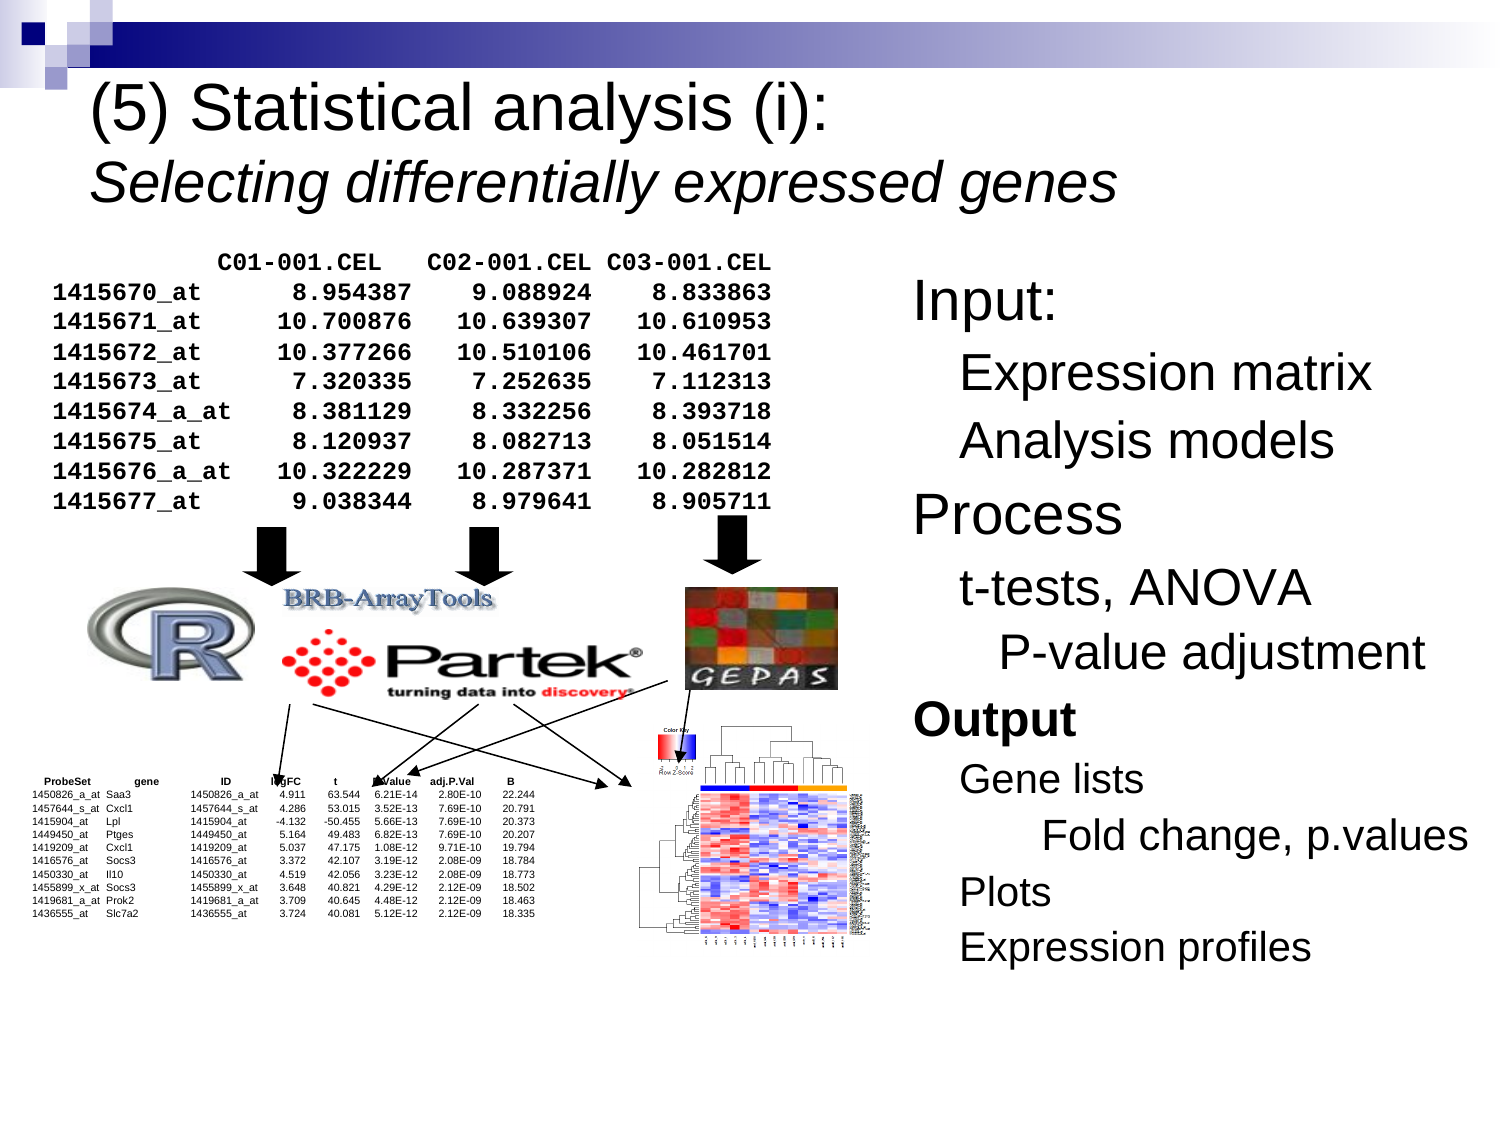

# (5) Statistical analysis (i): Selecting differentially expressed genes
 		 C01-001.CEL C02-001.CEL C03-001.CEL
1415670_at 8.954387 9.088924 8.833863
1415671_at 10.700876 10.639307 10.610953
1415672_at 10.377266 10.510106 10.461701
1415673_at 7.320335 7.252635 7.112313
1415674_a_at 8.381129 8.332256 8.393718
1415675_at 8.120937 8.082713 8.051514
1415676_a_at 10.322229 10.287371 10.282812
1415677_at 9.038344 8.979641 8.905711
Input:
Expression matrix
Analysis models
Process
t-tests, ANOVA
P-value adjustment
Output
Gene lists
		Fold change, p.values
Plots
Expression profiles